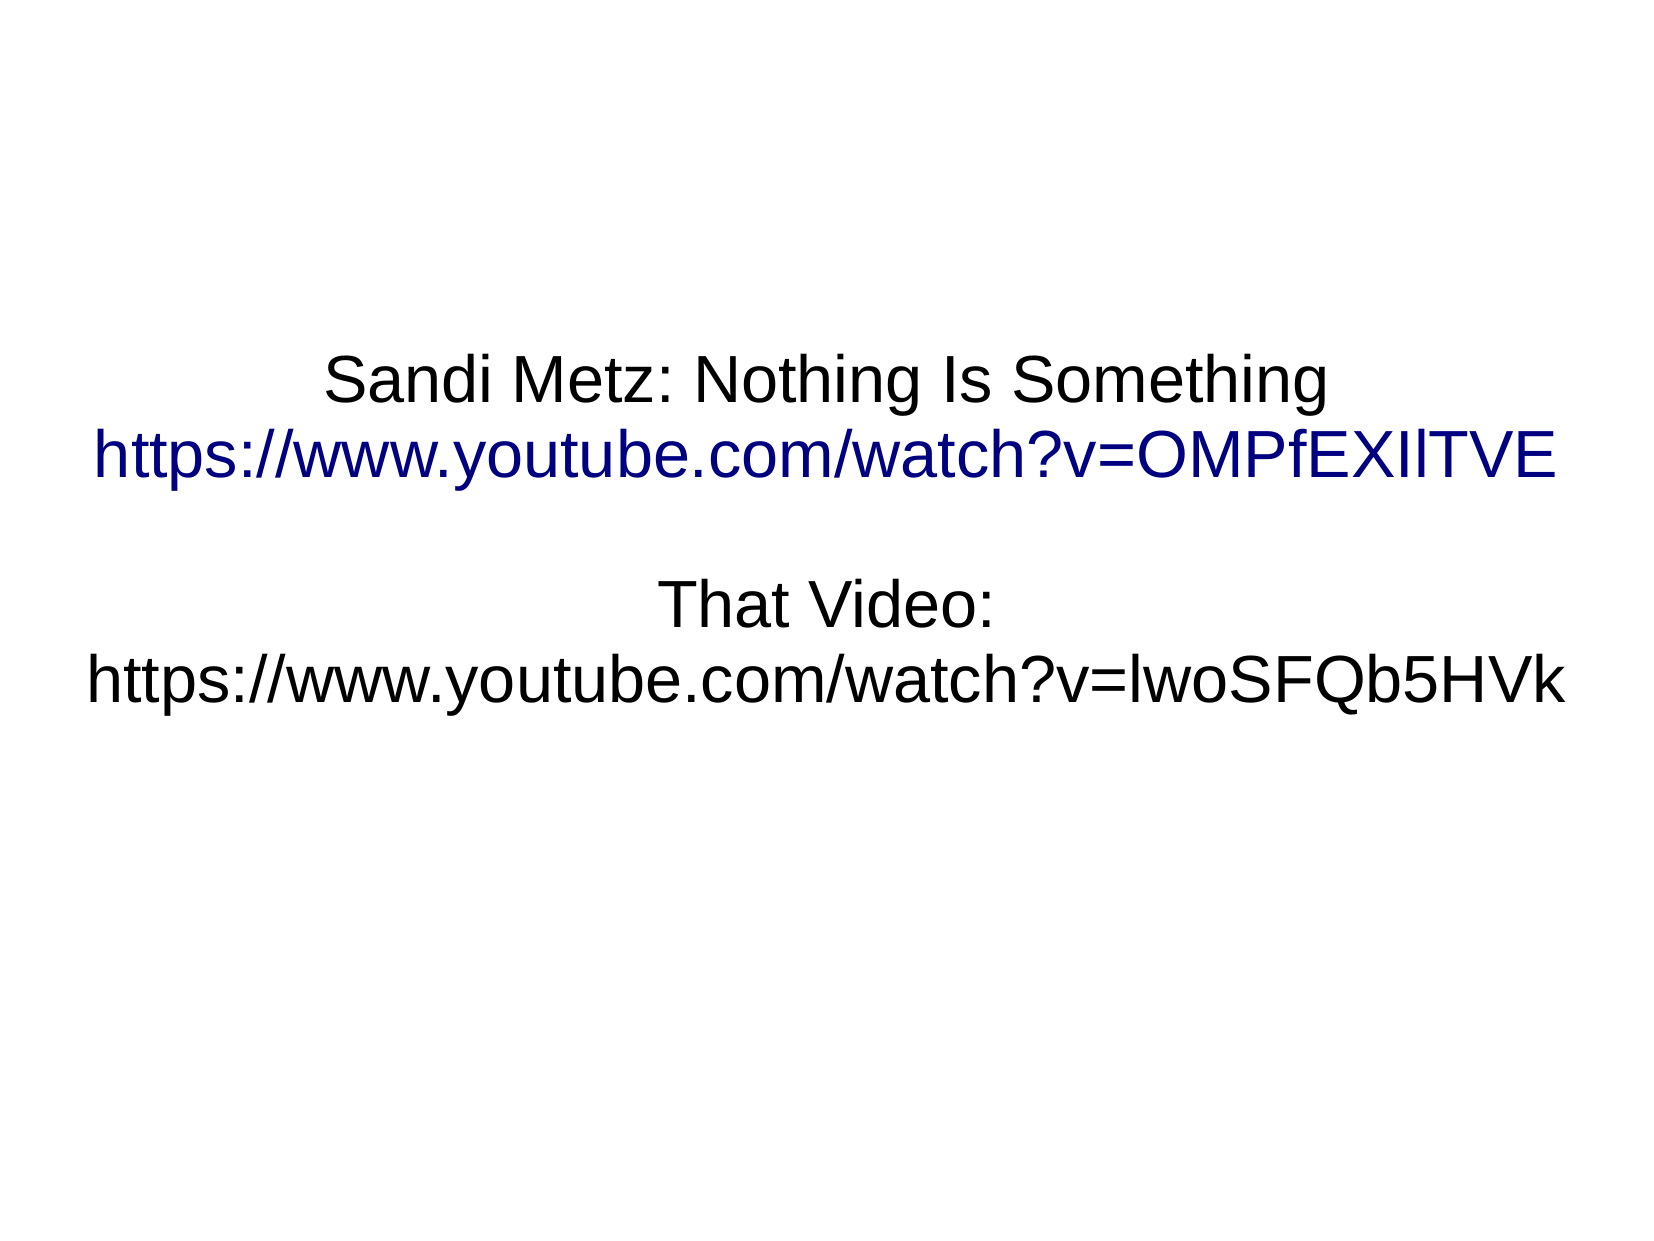

# Sandi Metz: Nothing Is Something
https://www.youtube.com/watch?v=OMPfEXIlTVE
That Video:
https://www.youtube.com/watch?v=lwoSFQb5HVk